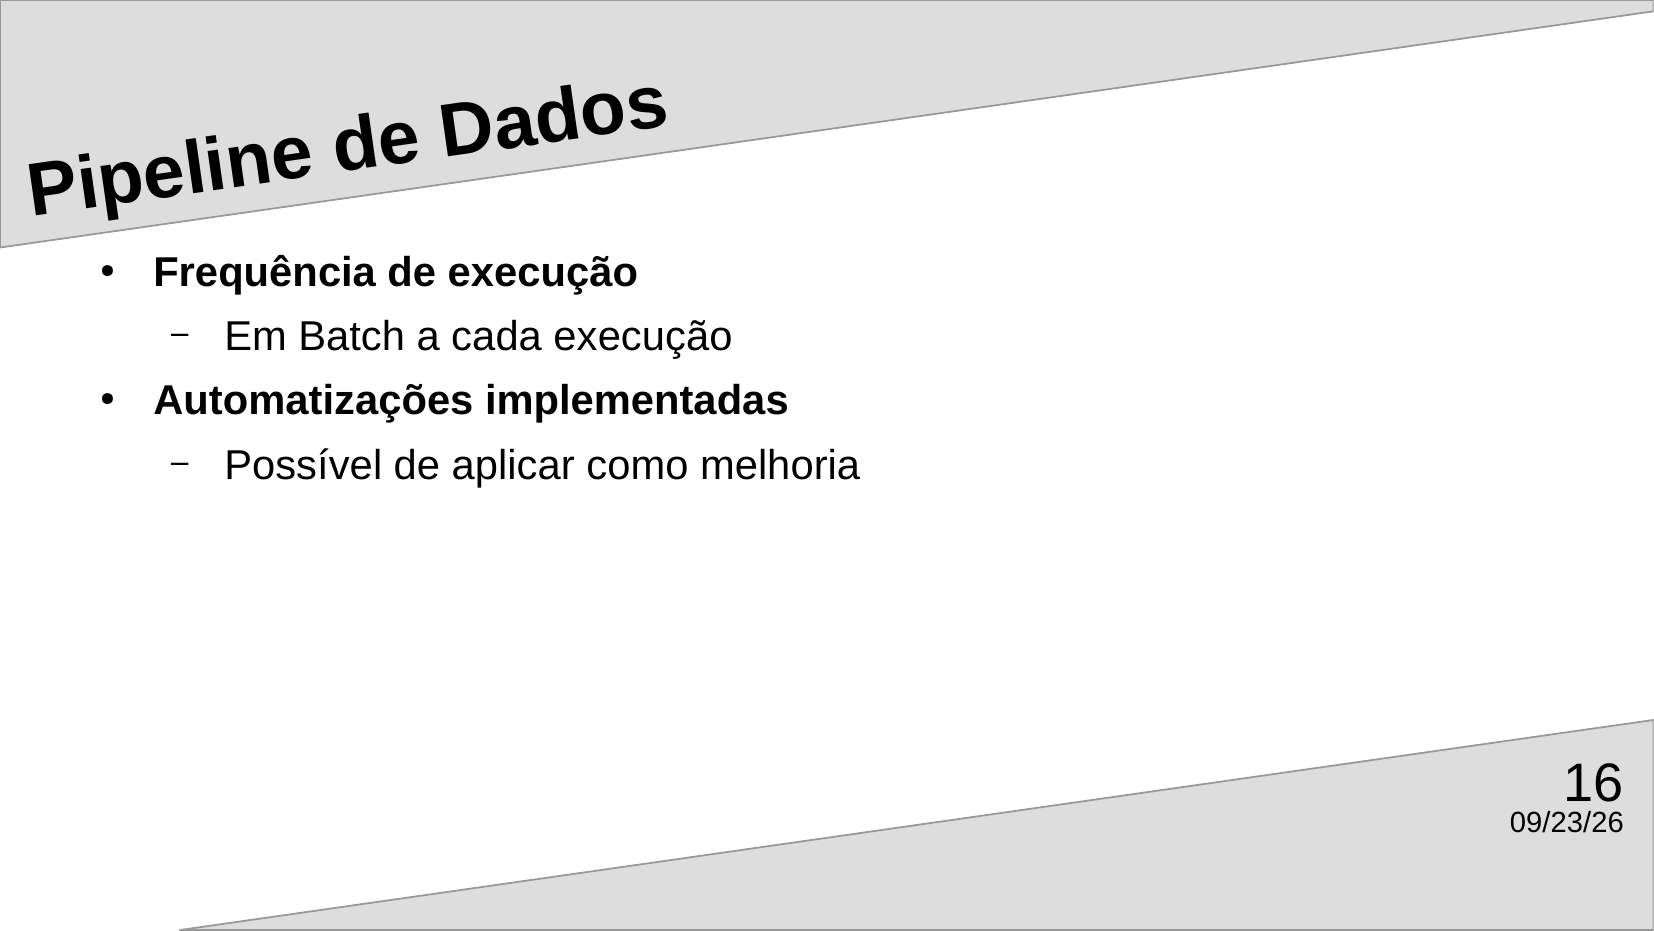

# Pipeline de Dados
Frequência de execução
Em Batch a cada execução
Automatizações implementadas
Possível de aplicar como melhoria
16